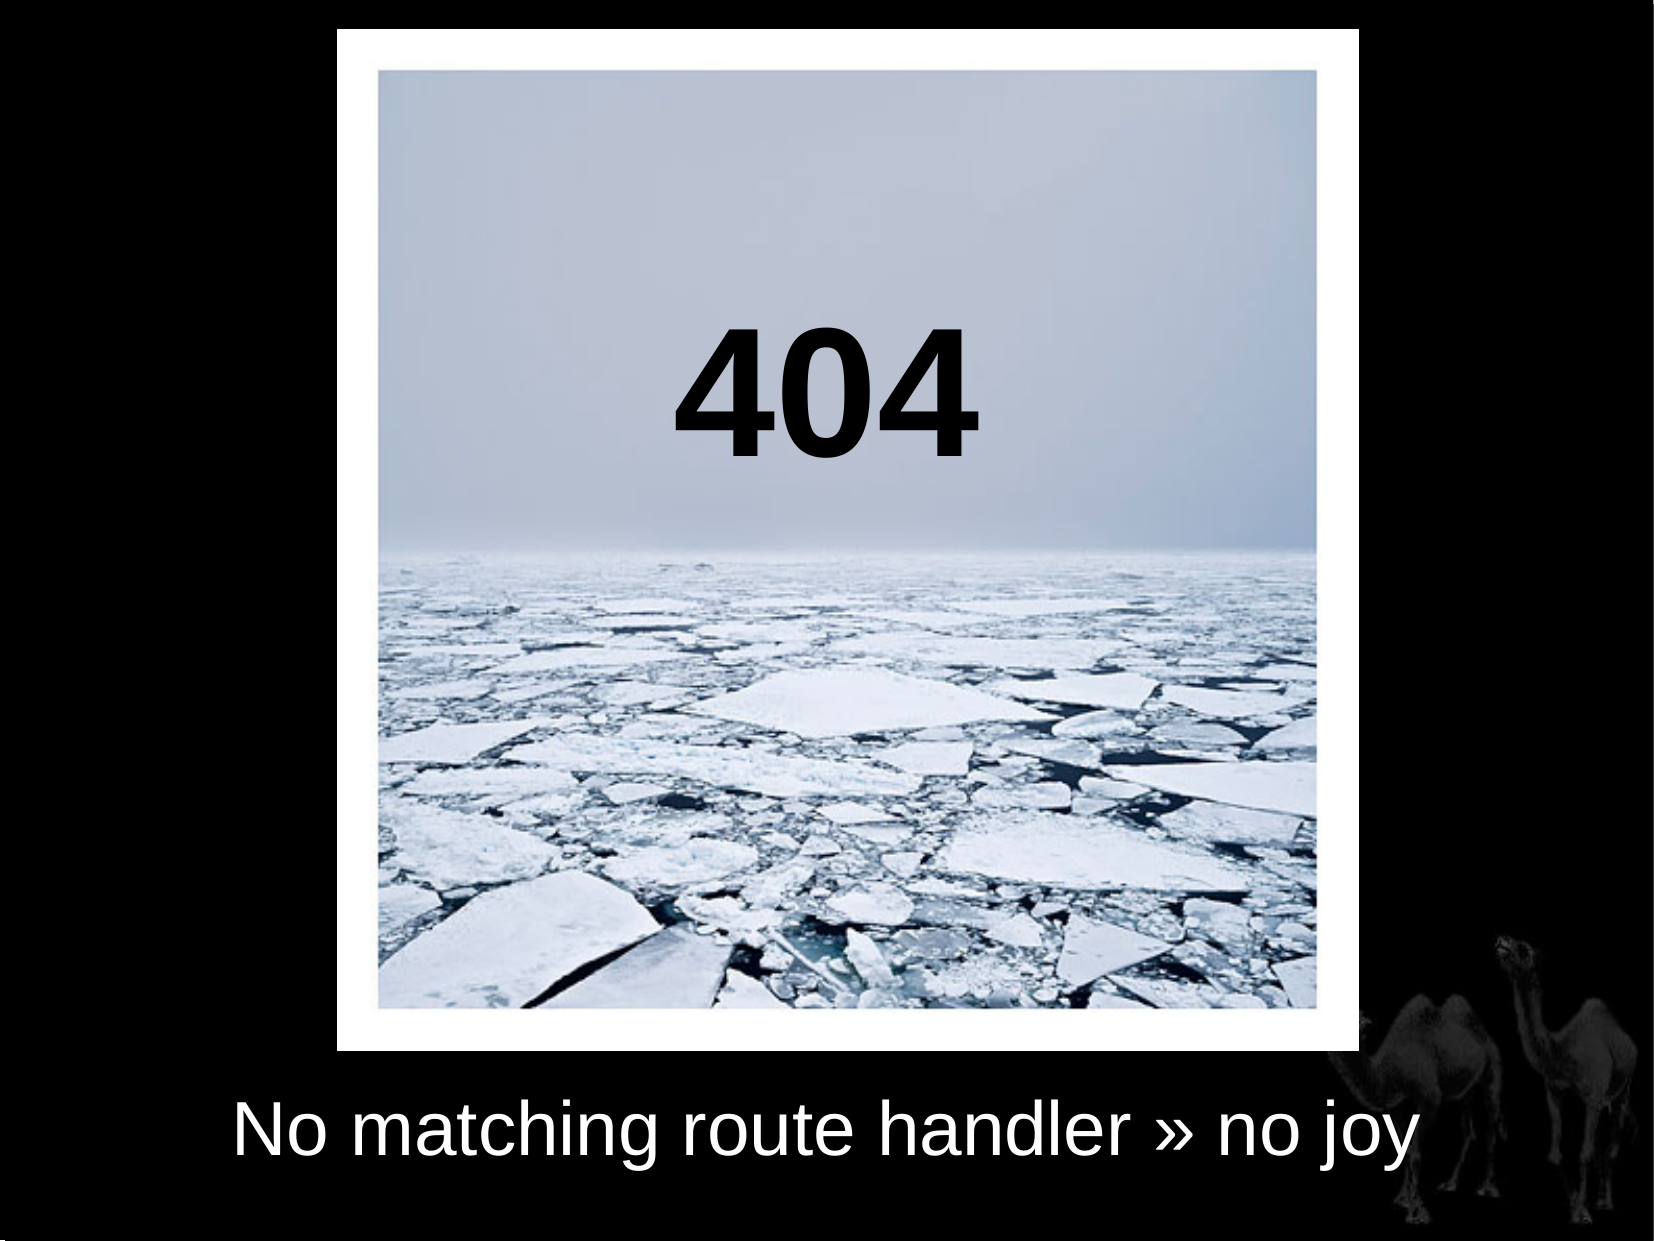

# 404
No matching route handler » no joy